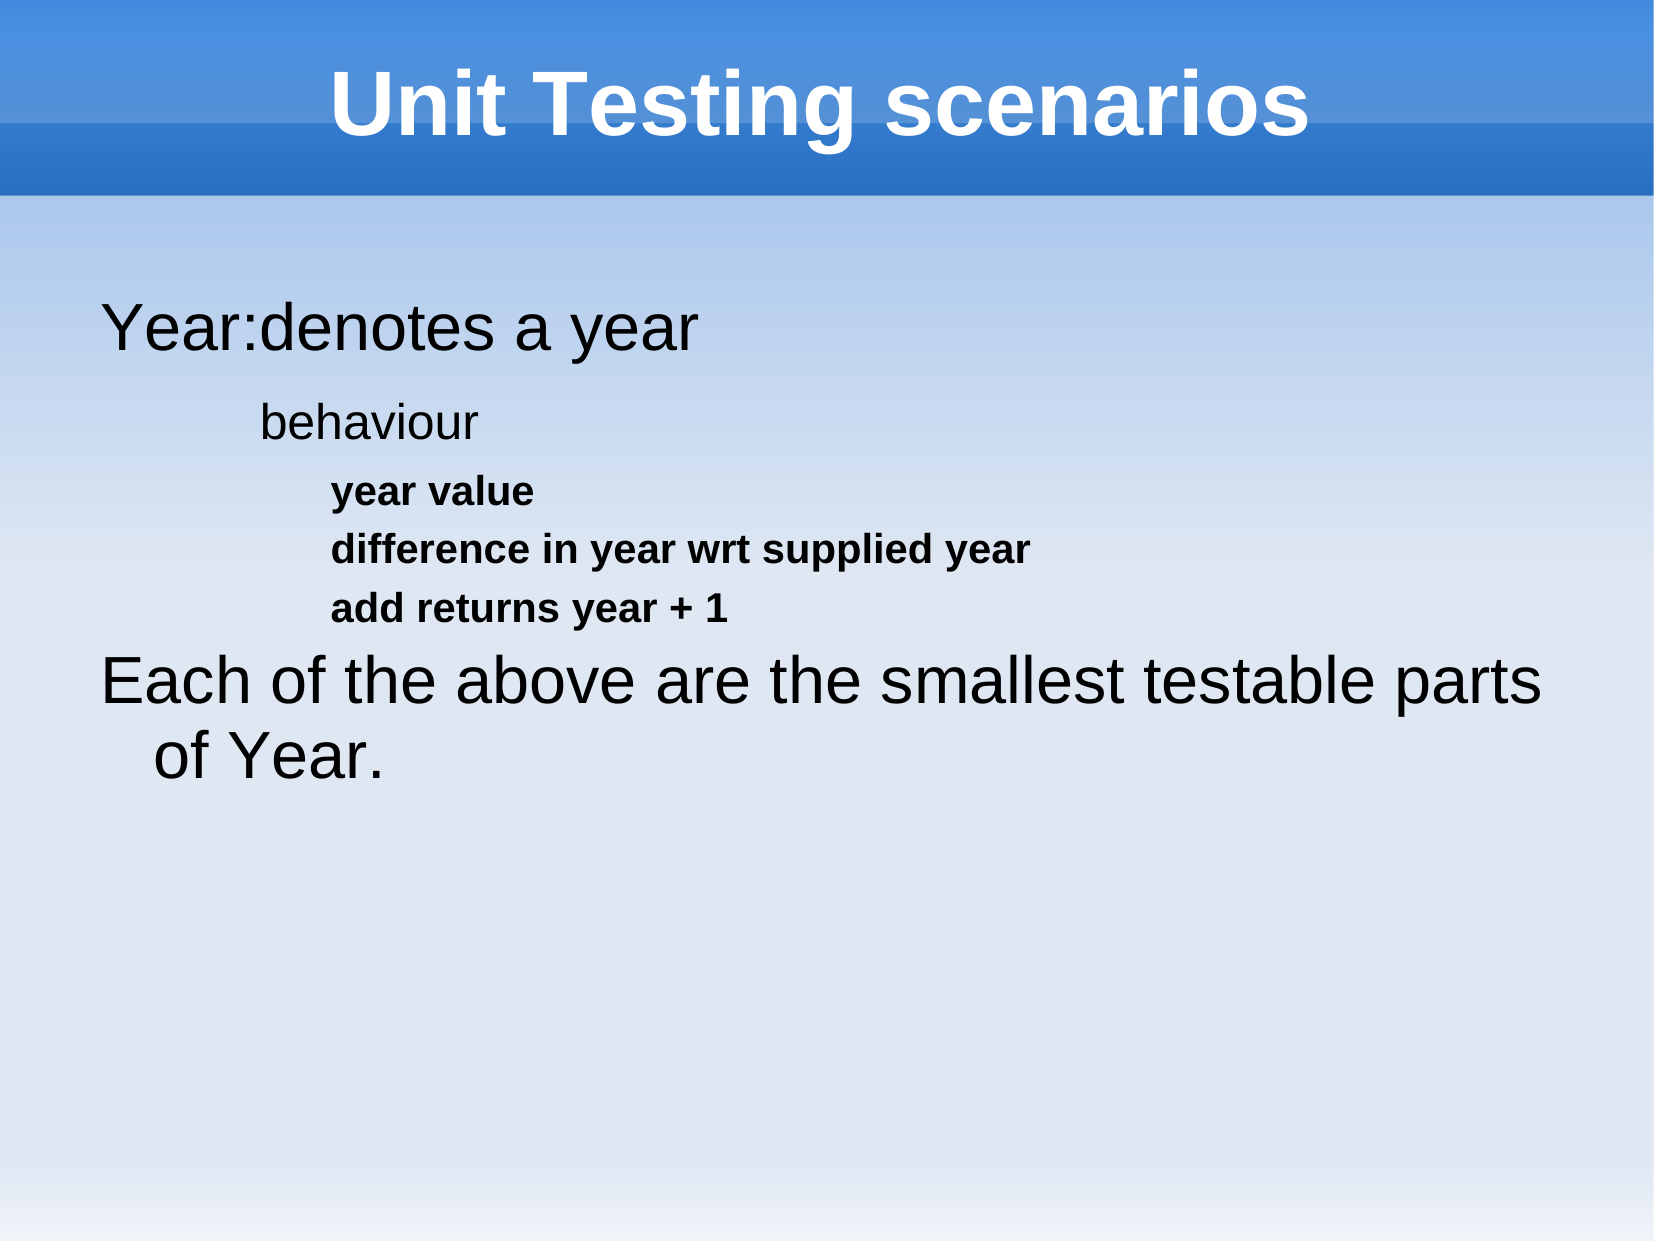

# Unit Testing scenarios
Year:denotes a year
behaviour
year value
difference in year wrt supplied year
add returns year + 1
Each of the above are the smallest testable parts of Year.